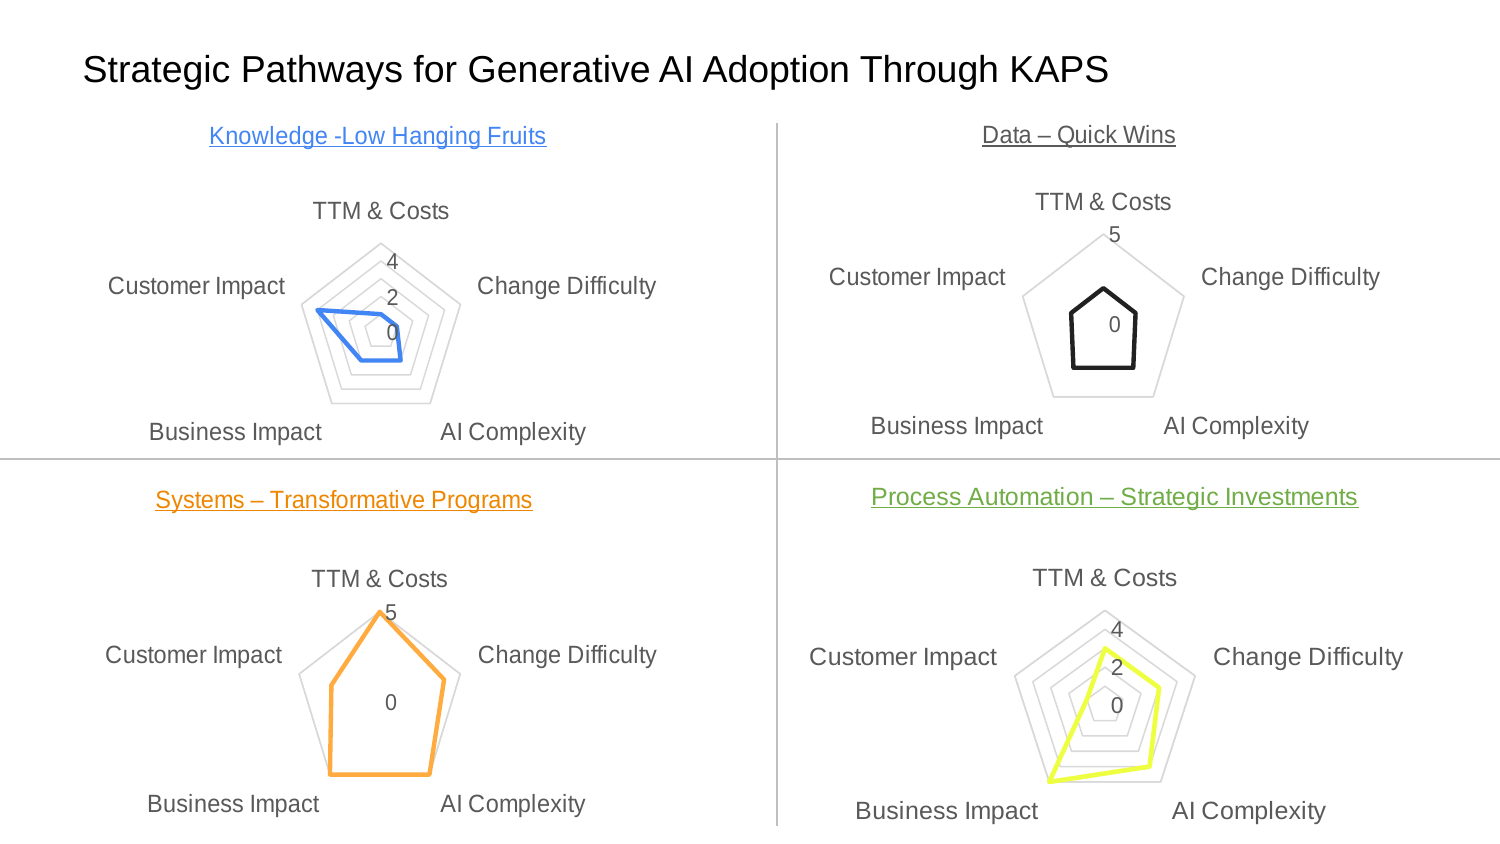

Strategic Pathways for Generative AI Adoption Through KAPS
### Chart: Knowledge -Low Hanging Fruits
| Category | Knowledge |
|---|---|
| TTM & Costs | 1.0 |
| Customer Impact | 4.0 |
| Business Impact | 2.0 |
| AI Complexity | 2.0 |
| Change Difficulty | 1.0 |
### Chart: Data – Quick Wins
| Category | Data |
|---|---|
| TTM & Costs | 2.0 |
| Customer Impact | 2.0 |
| Business Impact | 3.0 |
| AI Complexity | 3.0 |
| Change Difficulty | 2.0 |
### Chart: Process Automation – Strategic Investments
| Category | Cognitive Automation |
|---|---|
| TTM & Costs | 3.0 |
| Customer Impact | 1.0 |
| Business Impact | 5.0 |
| AI Complexity | 4.0 |
| Change Difficulty | 3.0 |
### Chart: Systems – Transformative Programs
| Category | Systems |
|---|---|
| TTM & Costs | 5.0 |
| Customer Impact | 3.0 |
| Business Impact | 5.0 |
| AI Complexity | 5.0 |
| Change Difficulty | 4.0 |